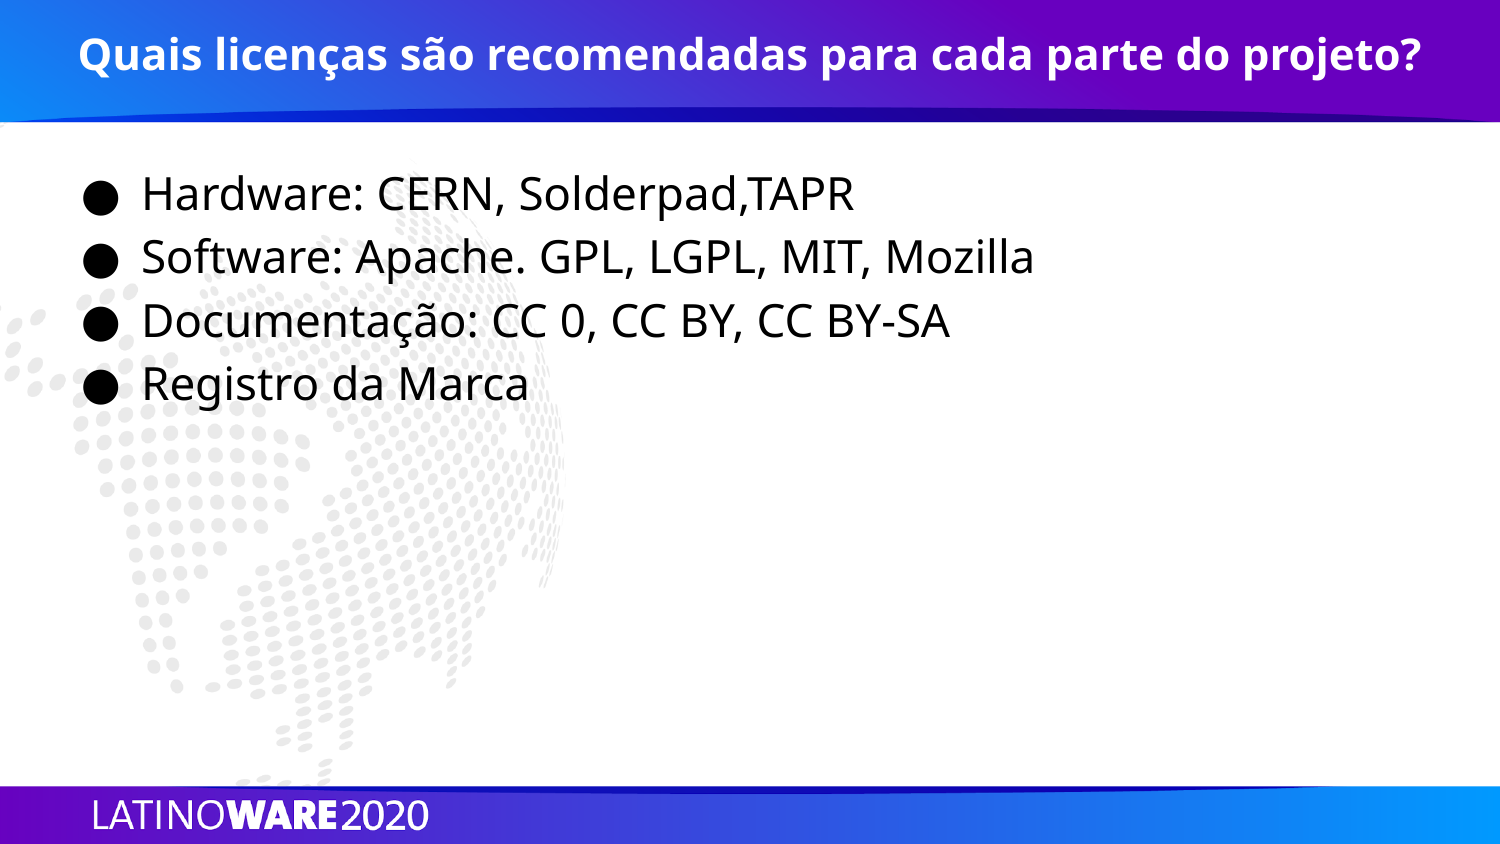

# Quais licenças são recomendadas para cada parte do projeto?
Hardware: CERN, Solderpad,TAPR
Software: Apache. GPL, LGPL, MIT, Mozilla
Documentação: CC 0, CC BY, CC BY-SA
Registro da Marca